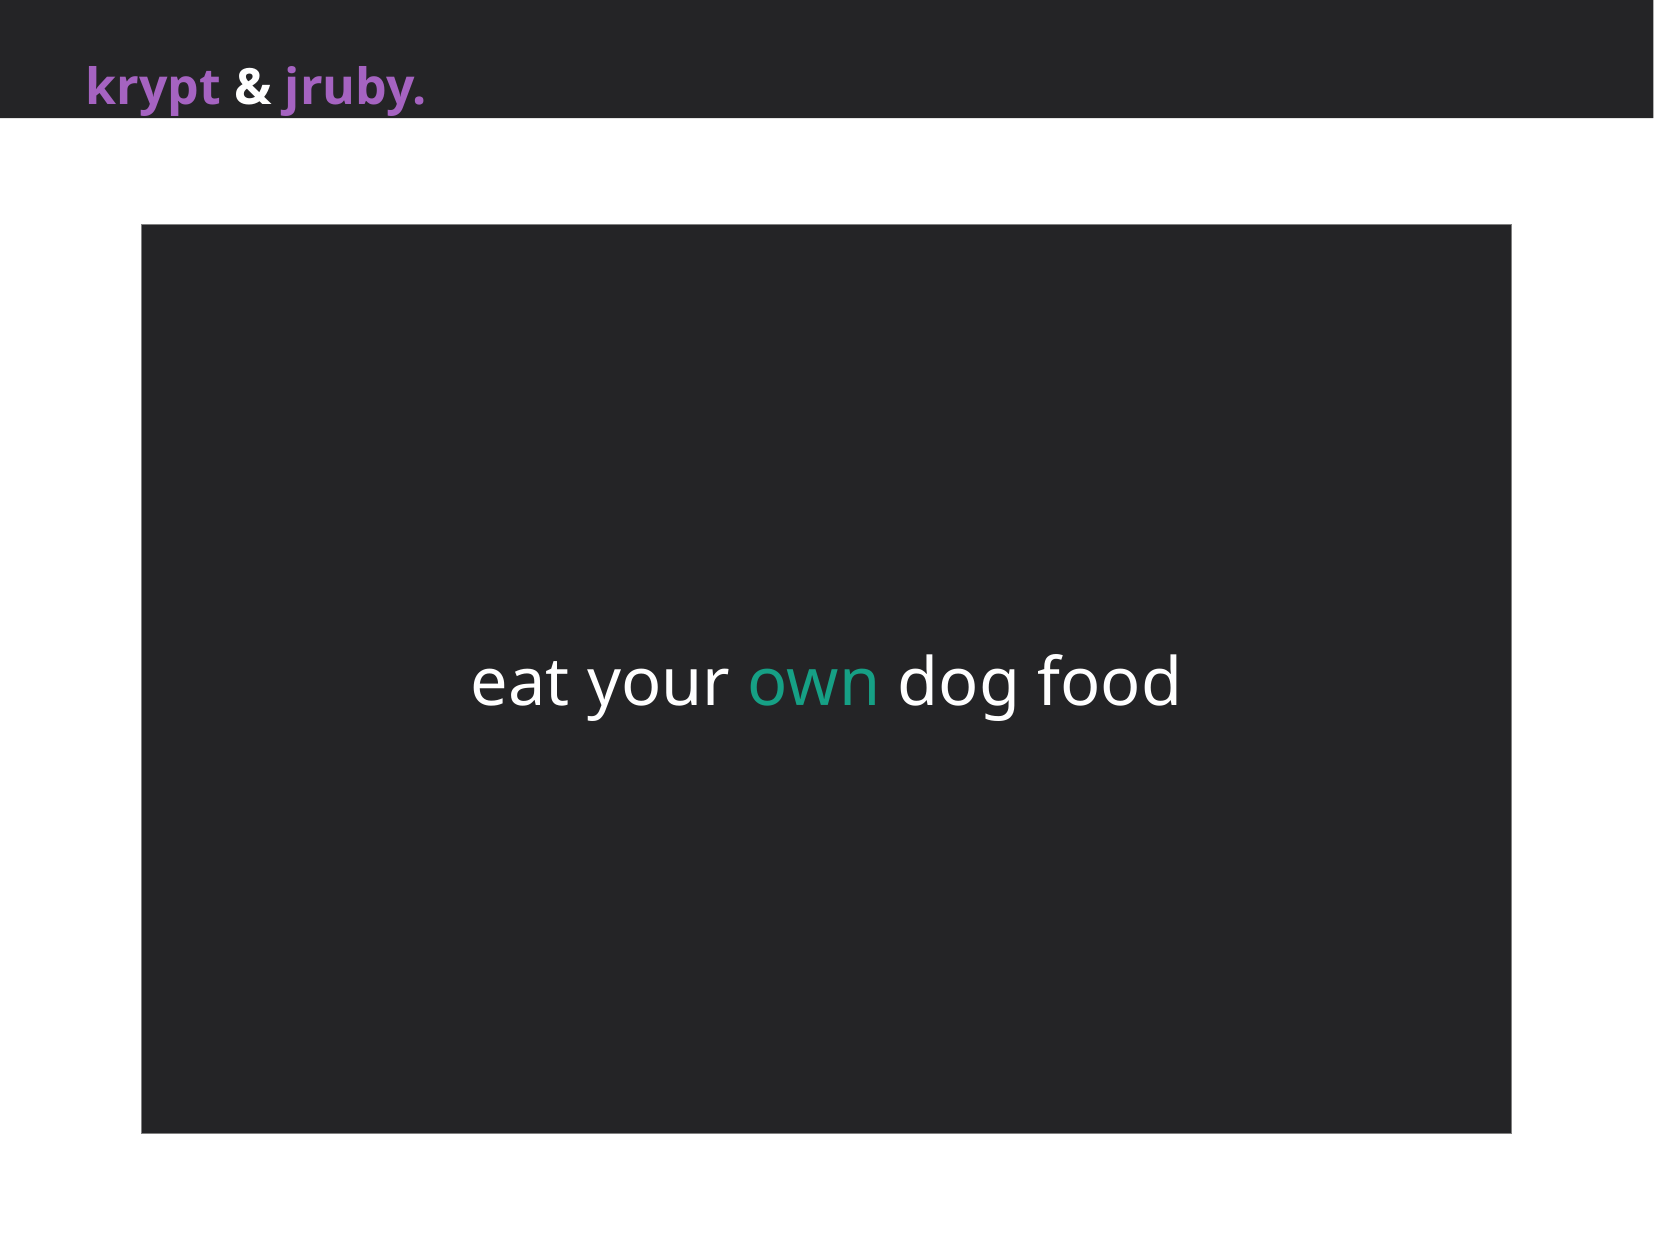

krypt & jruby.
eat your own dog food